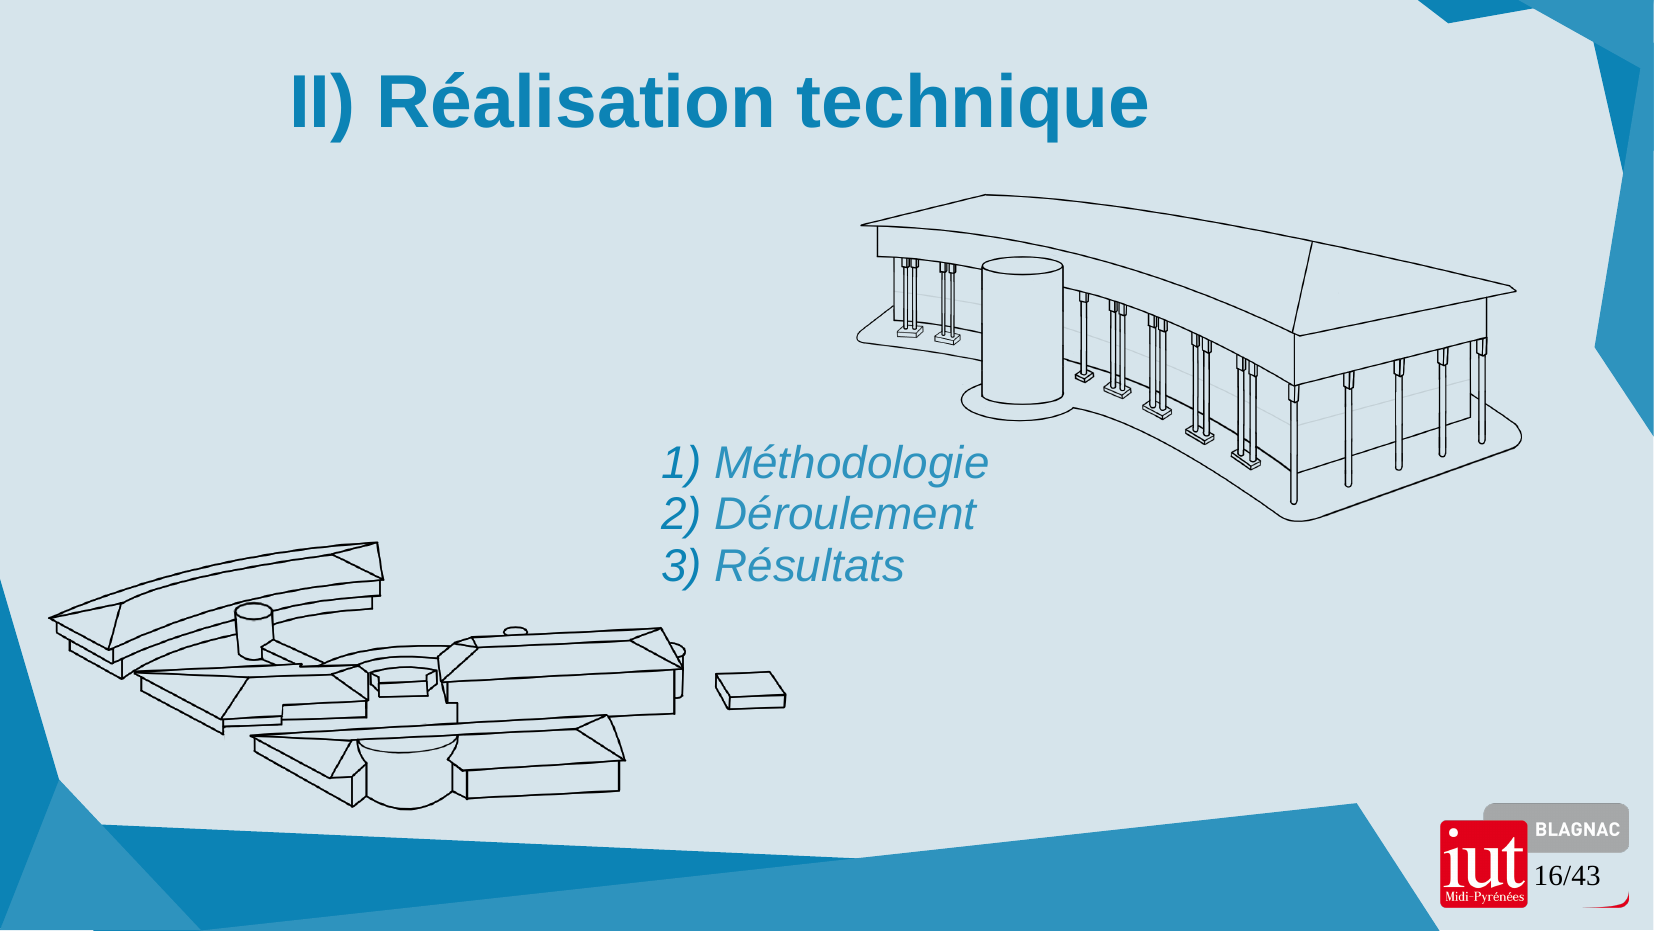

# II) Réalisation technique
Méthodologie
Déroulement
Résultats
16